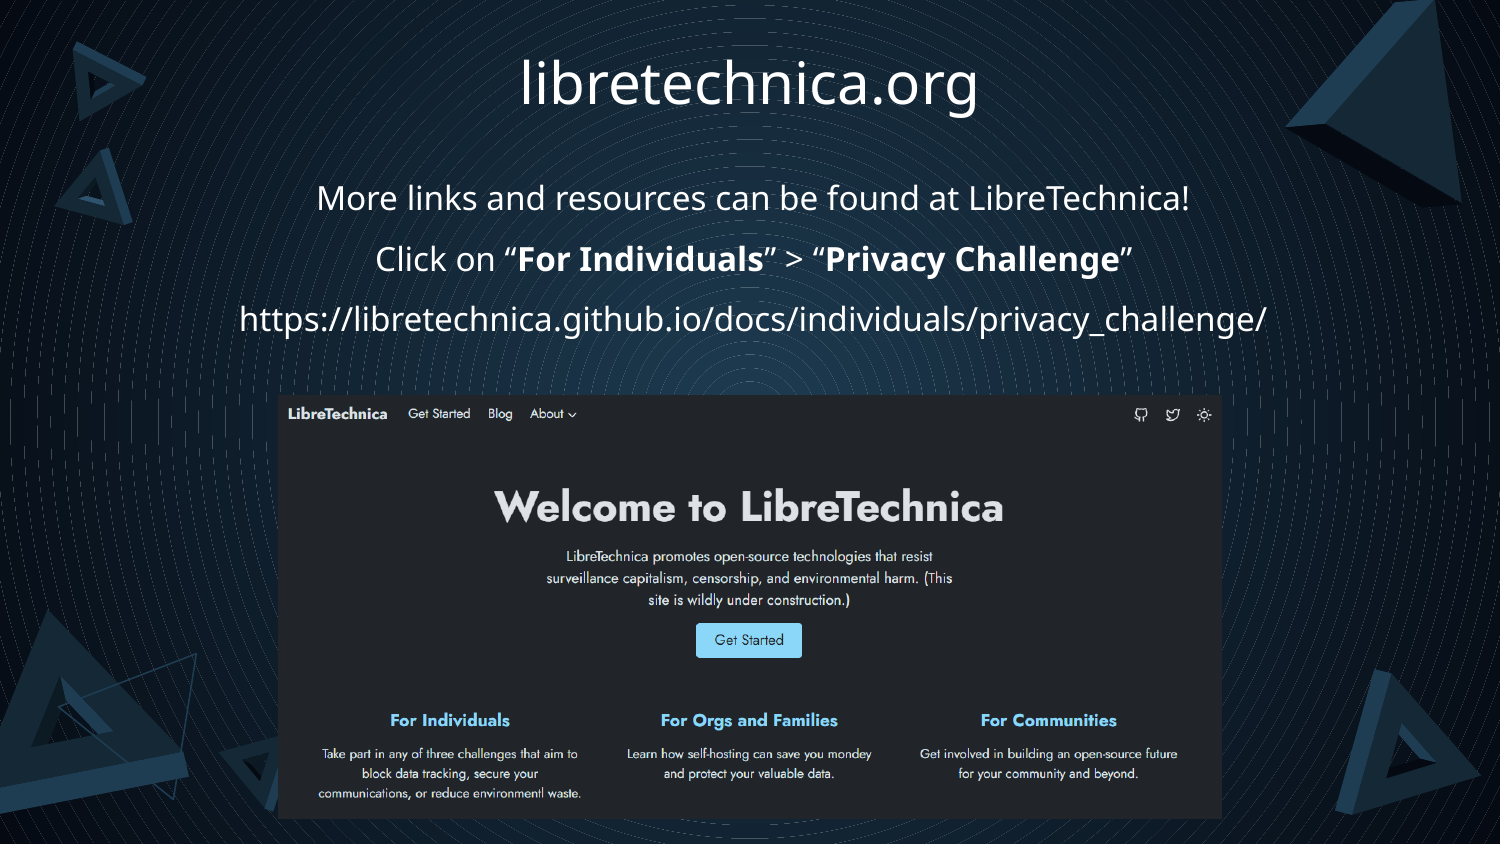

# libretechnica.org
More links and resources can be found at LibreTechnica!
Click on “For Individuals” > “Privacy Challenge”
https://libretechnica.github.io/docs/individuals/privacy_challenge/